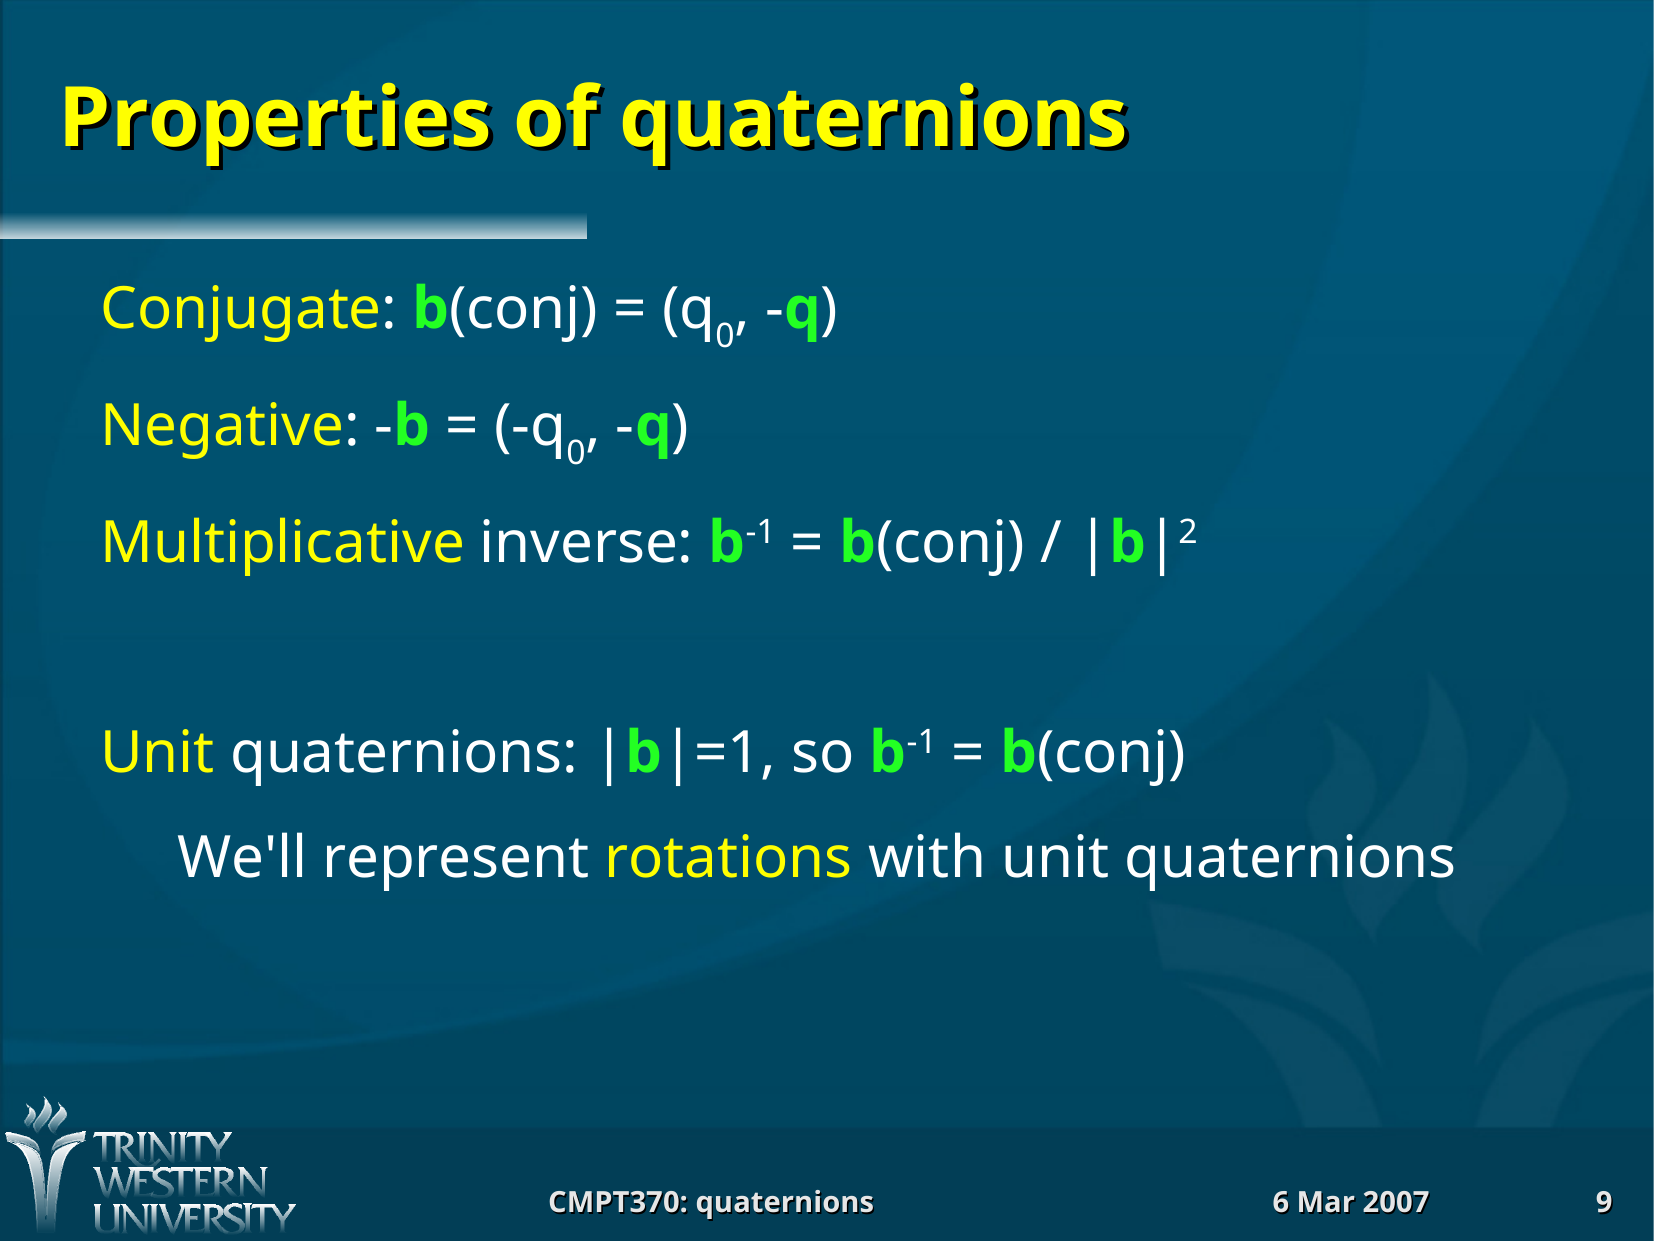

# Properties of quaternions
Conjugate: b(conj) = (q0, -q)
Negative: -b = (-q0, -q)
Multiplicative inverse: b-1 = b(conj) / |b|2
Unit quaternions: |b|=1, so b-1 = b(conj)
We'll represent rotations with unit quaternions
CMPT370: quaternions
6 Mar 2007
9